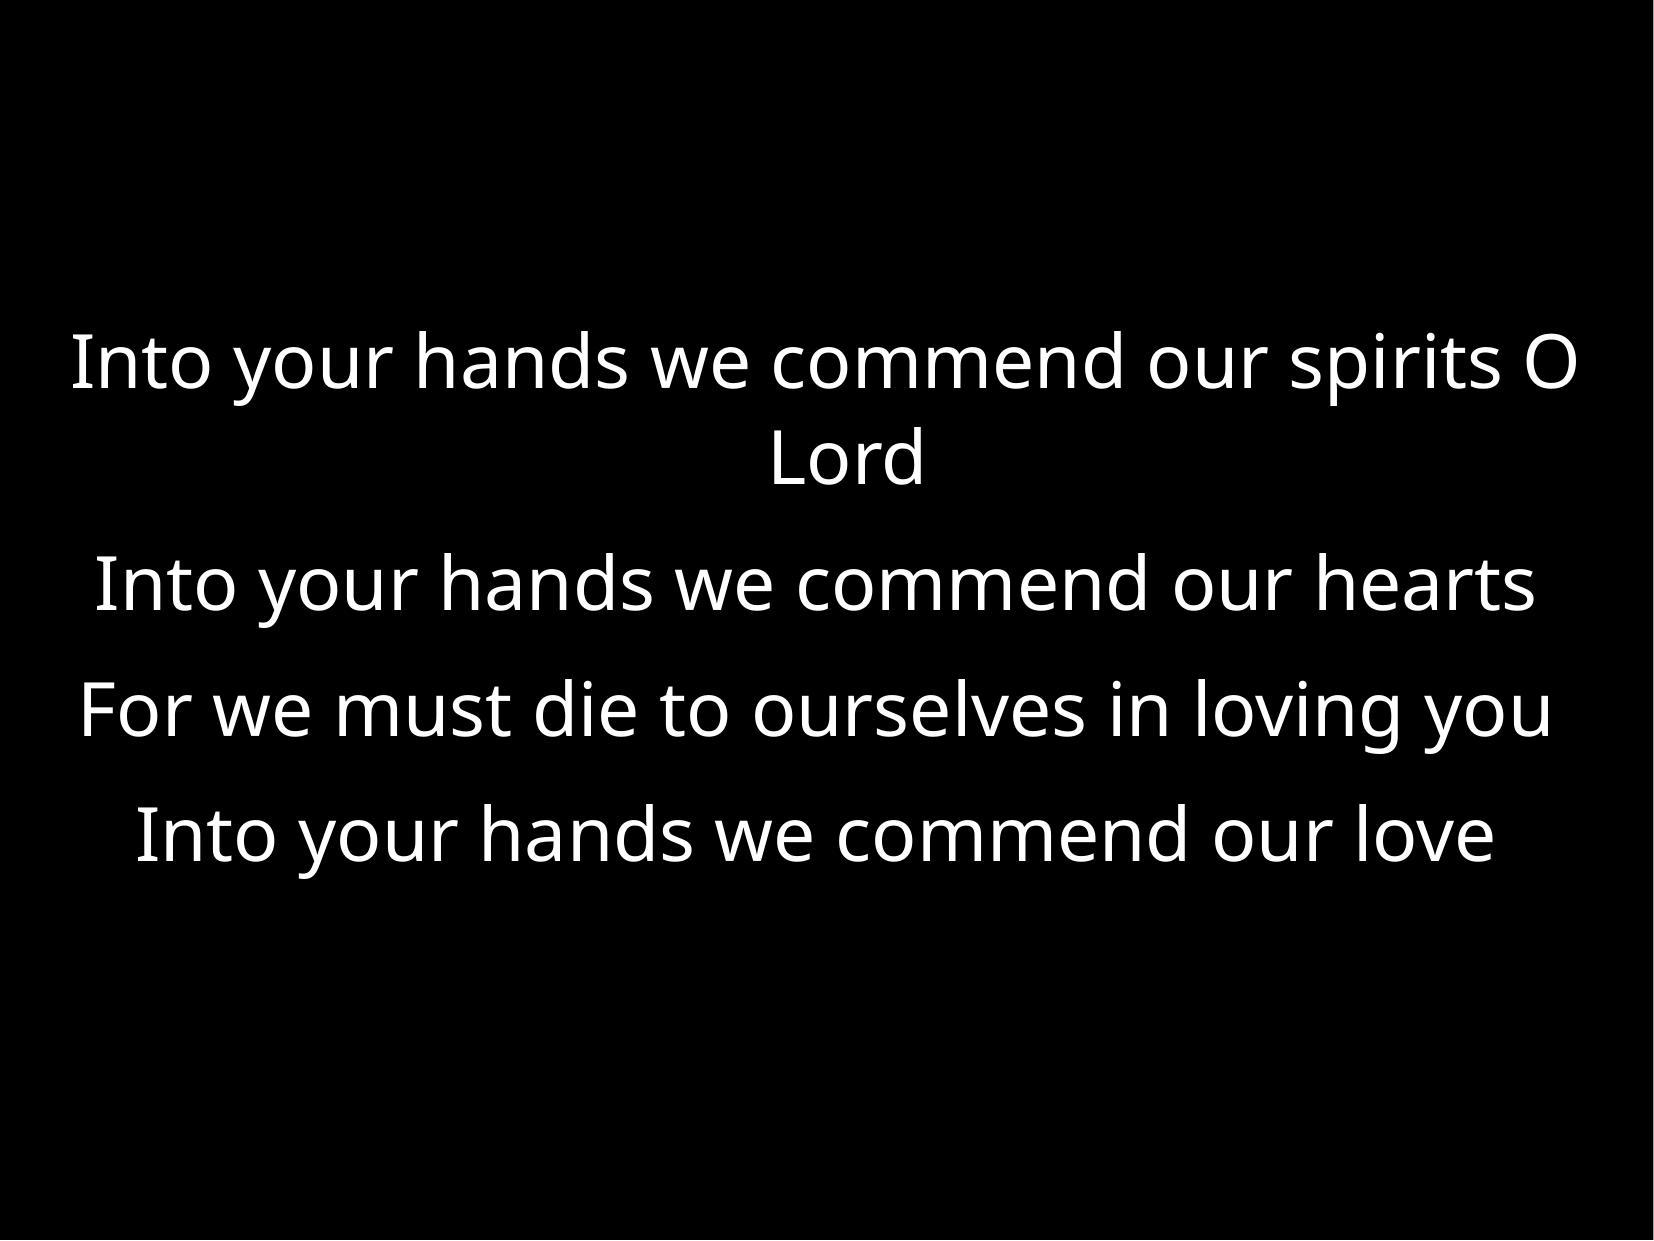

#
Into your hands we commend our spirits O Lord
Into your hands we commend our hearts
For we must die to ourselves in loving you
Into your hands we commend our love